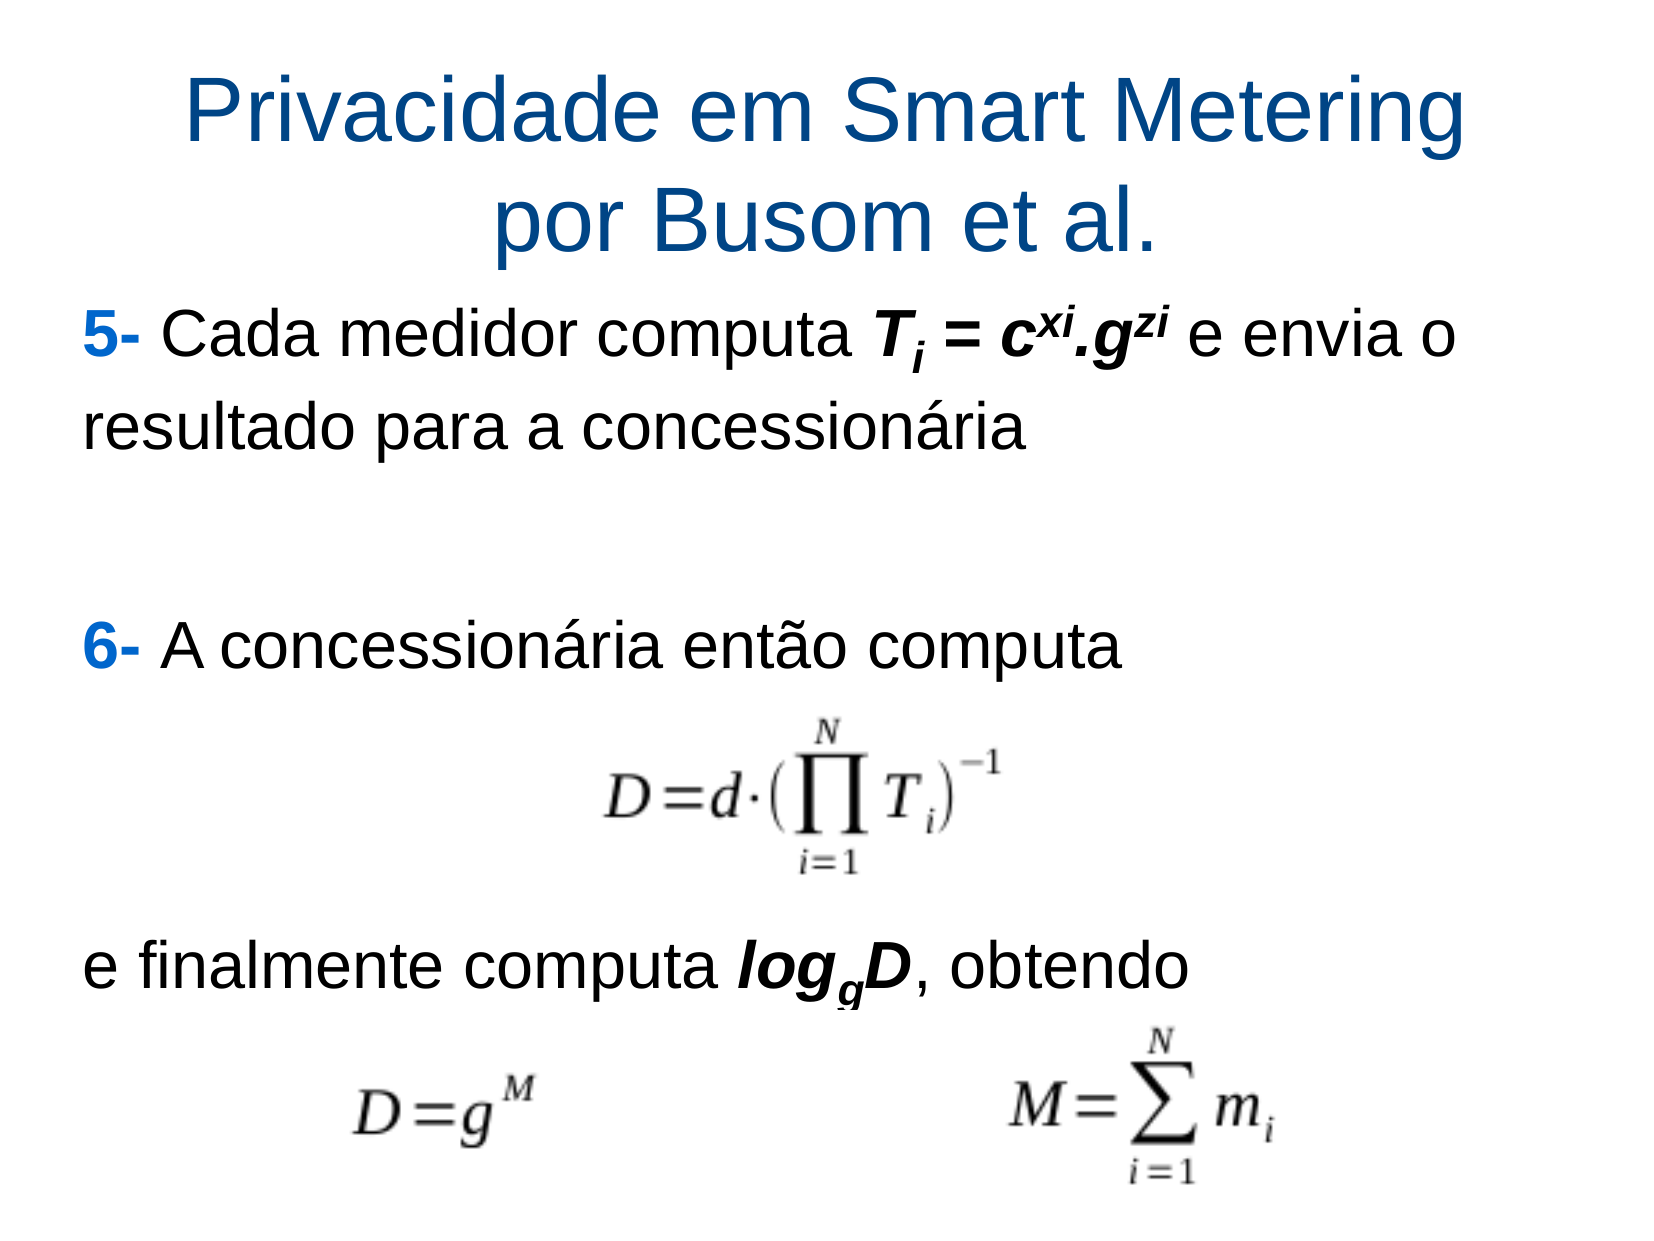

# Privacidade em Smart Metering por Busom et al.
5- Cada medidor computa Ti = cxi.gzi e envia o resultado para a concessionária
6- A concessionária então computa
e finalmente computa loggD, obtendo